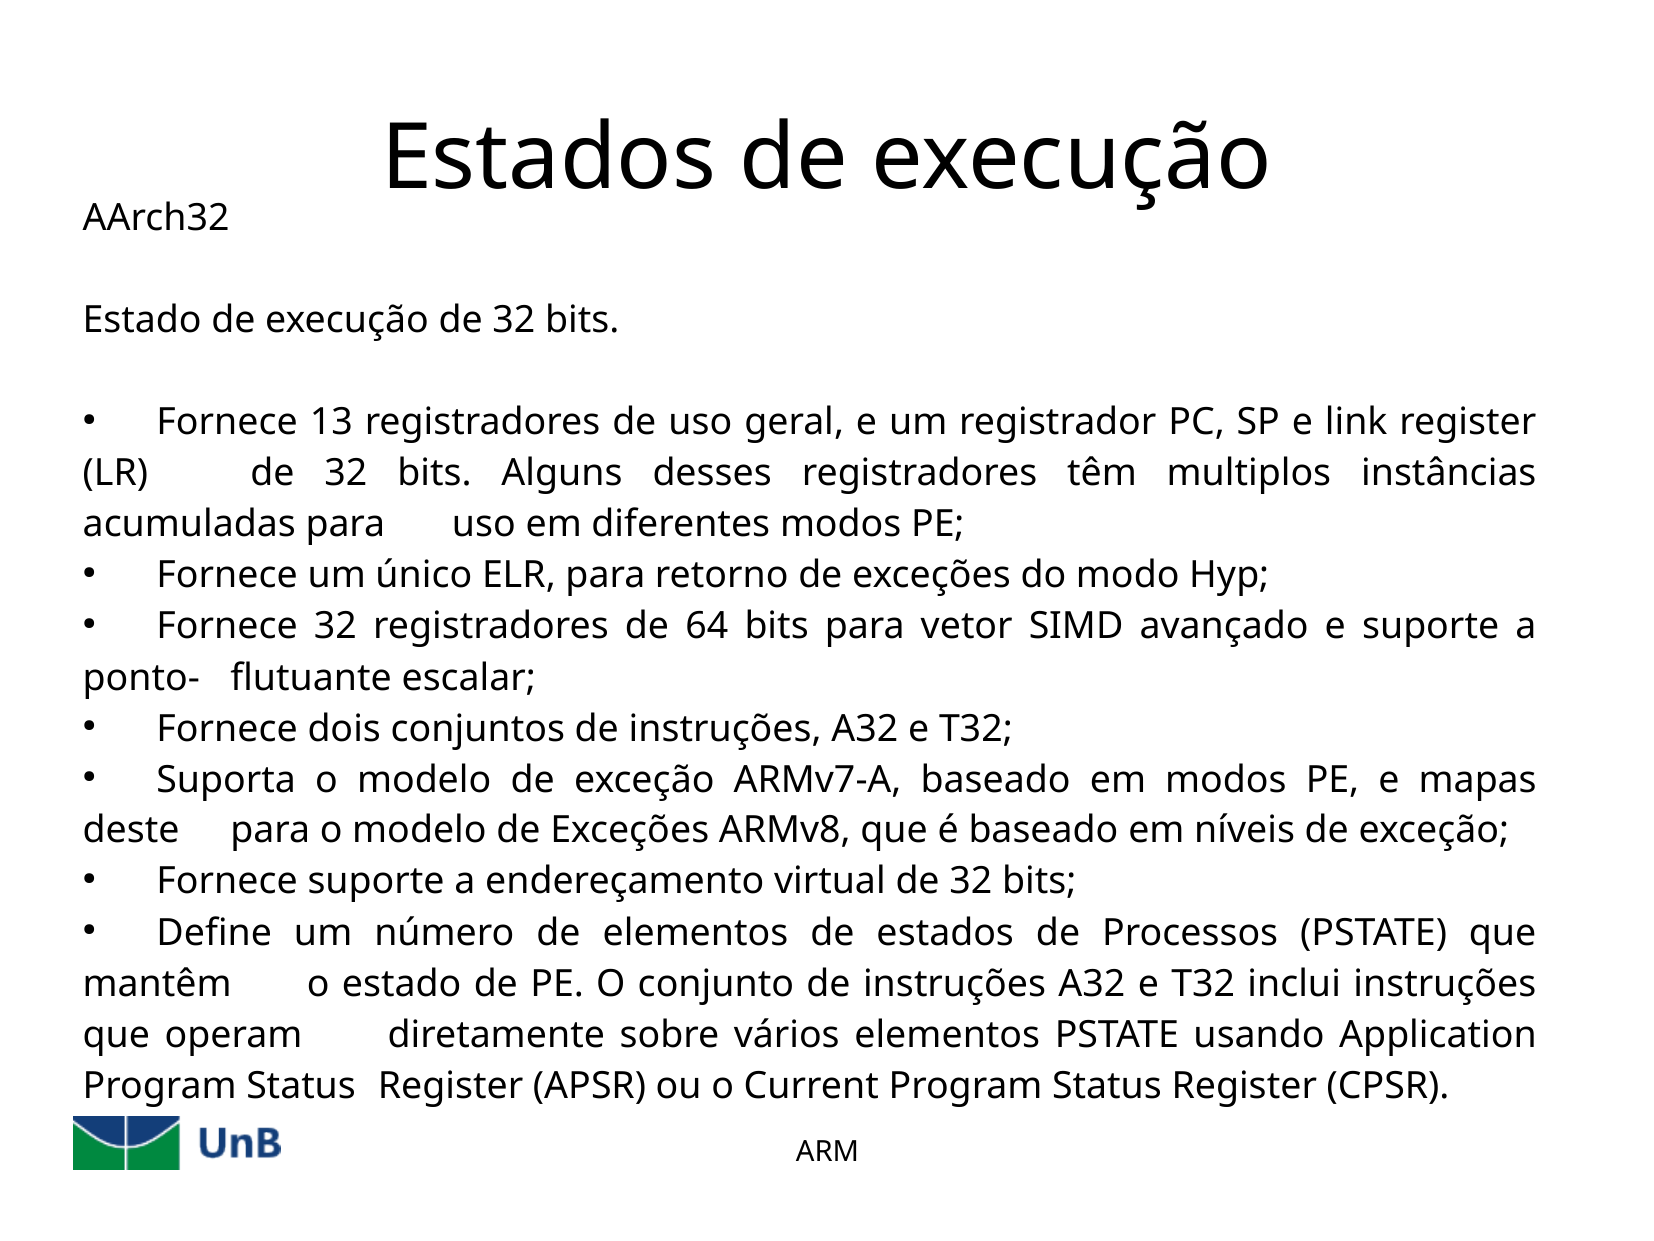

# Estados de execução
AArch32
Estado de execução de 32 bits.
	Fornece 13 registradores de uso geral, e um registrador PC, SP e link register (LR) 	de 32 bits. Alguns desses registradores têm multiplos instâncias acumuladas para 	uso em diferentes modos PE;
	Fornece um único ELR, para retorno de exceções do modo Hyp;
	Fornece 32 registradores de 64 bits para vetor SIMD avançado e suporte a ponto-	flutuante escalar;
	Fornece dois conjuntos de instruções, A32 e T32;
	Suporta o modelo de exceção ARMv7-A, baseado em modos PE, e mapas deste 	para o modelo de Exceções ARMv8, que é baseado em níveis de exceção;
	Fornece suporte a endereçamento virtual de 32 bits;
	Define um número de elementos de estados de Processos (PSTATE) que mantêm 	o estado de PE. O conjunto de instruções A32 e T32 inclui instruções que operam 	diretamente sobre vários elementos PSTATE usando Application Program Status 	Register (APSR) ou o Current Program Status Register (CPSR).
ARM